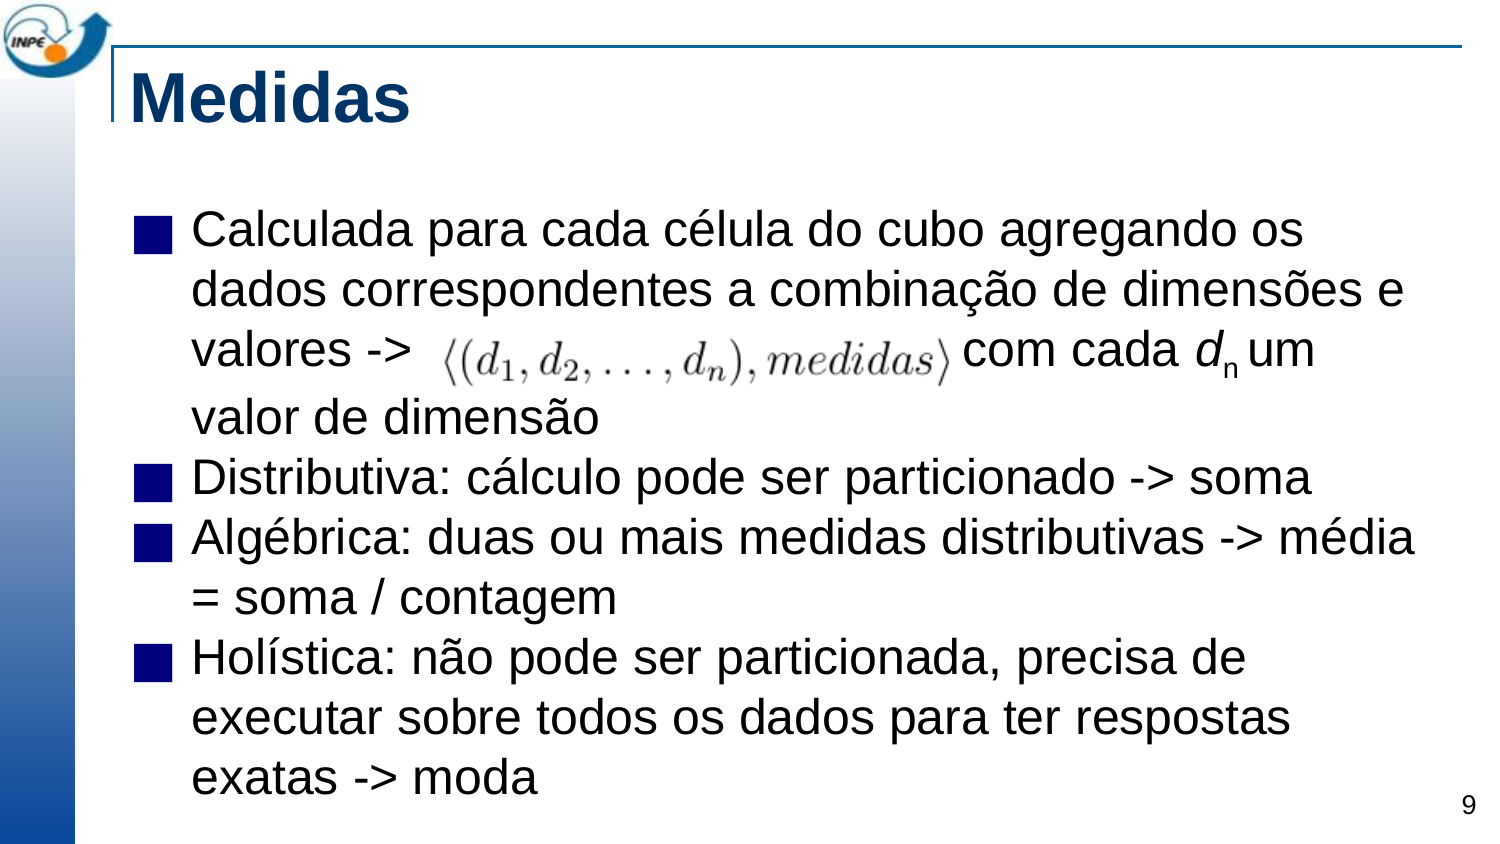

# Medidas
Calculada para cada célula do cubo agregando os dados correspondentes a combinação de dimensões e valores ->		 com com cada dn um valor de dimensão
Distributiva: cálculo pode ser particionado -> soma
Algébrica: duas ou mais medidas distributivas -> média = soma / contagem
Holística: não pode ser particionada, precisa de executar sobre todos os dados para ter respostas exatas -> moda